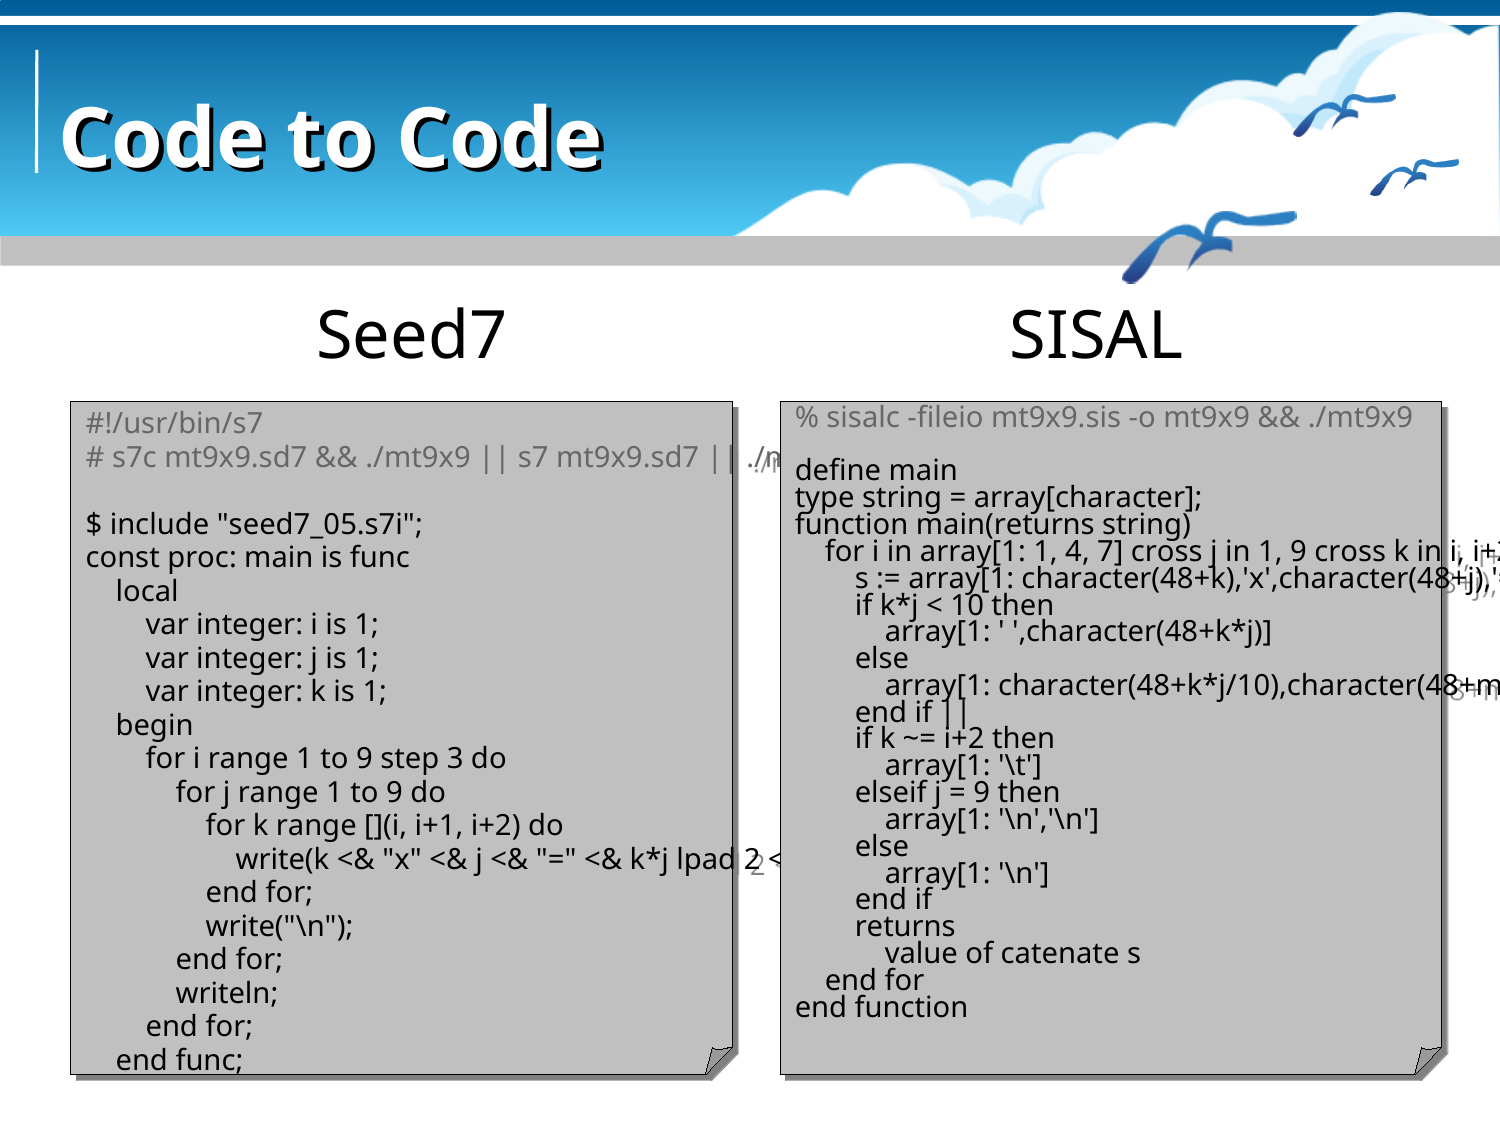

# Code to Code
SISAL
Seed7
#!/usr/bin/s7
# s7c mt9x9.sd7 && ./mt9x9 || s7 mt9x9.sd7 || ./mt9x9.sd7
$ include "seed7_05.s7i";
const proc: main is func
 local
 var integer: i is 1;
 var integer: j is 1;
 var integer: k is 1;
 begin
 for i range 1 to 9 step 3 do
 for j range 1 to 9 do
 for k range [](i, i+1, i+2) do
 write(k <& "x" <& j <& "=" <& k*j lpad 2 <& "\t");
 end for;
 write("\n");
 end for;
 writeln;
 end for;
 end func;
% sisalc -fileio mt9x9.sis -o mt9x9 && ./mt9x9
define main
type string = array[character];
function main(returns string)
 for i in array[1: 1, 4, 7] cross j in 1, 9 cross k in i, i+2
 s := array[1: character(48+k),'x',character(48+j),'='] ||
 if k*j < 10 then
 array[1: ' ',character(48+k*j)]
 else
 array[1: character(48+k*j/10),character(48+mod(k*j,10))]
 end if ||
 if k ~= i+2 then
 array[1: '\t']
 elseif j = 9 then
 array[1: '\n','\n']
 else
 array[1: '\n']
 end if
 returns
 value of catenate s
 end for
end function